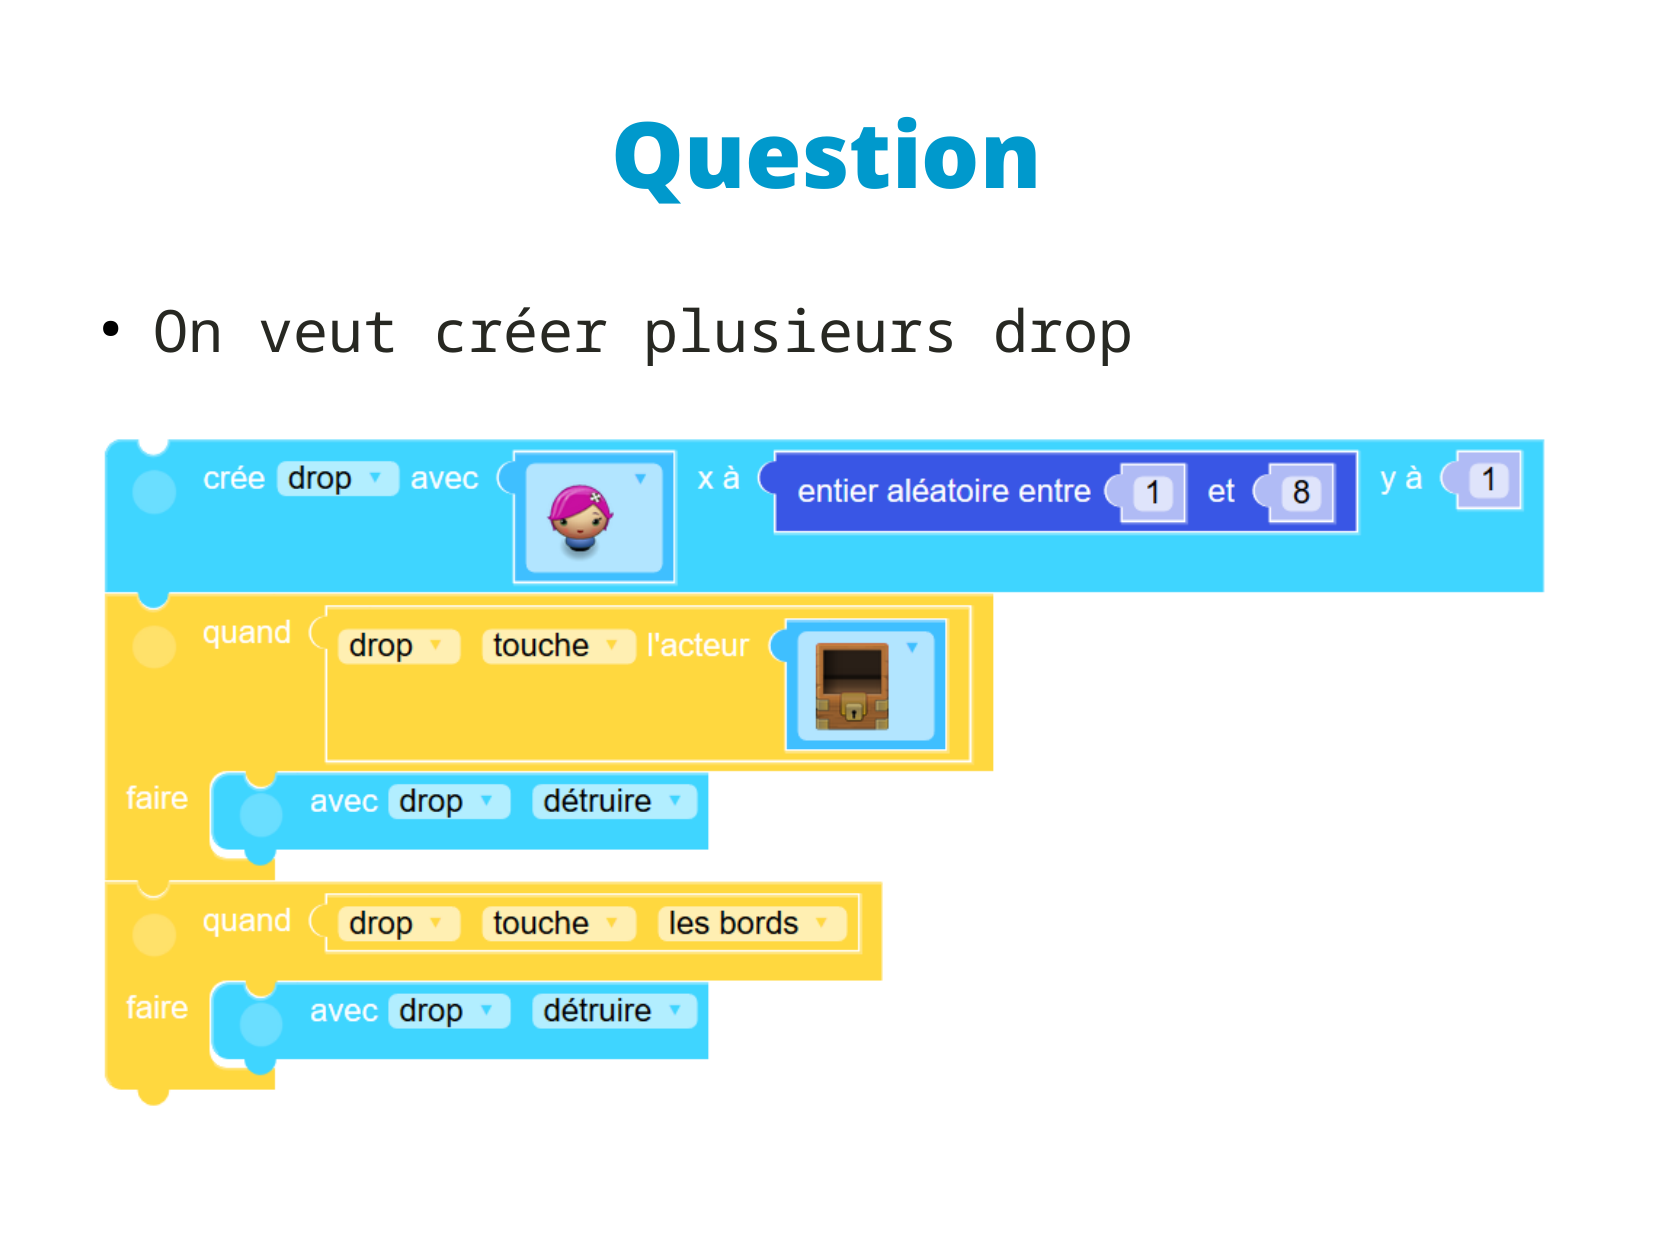

# Question
On veut créer plusieurs drop